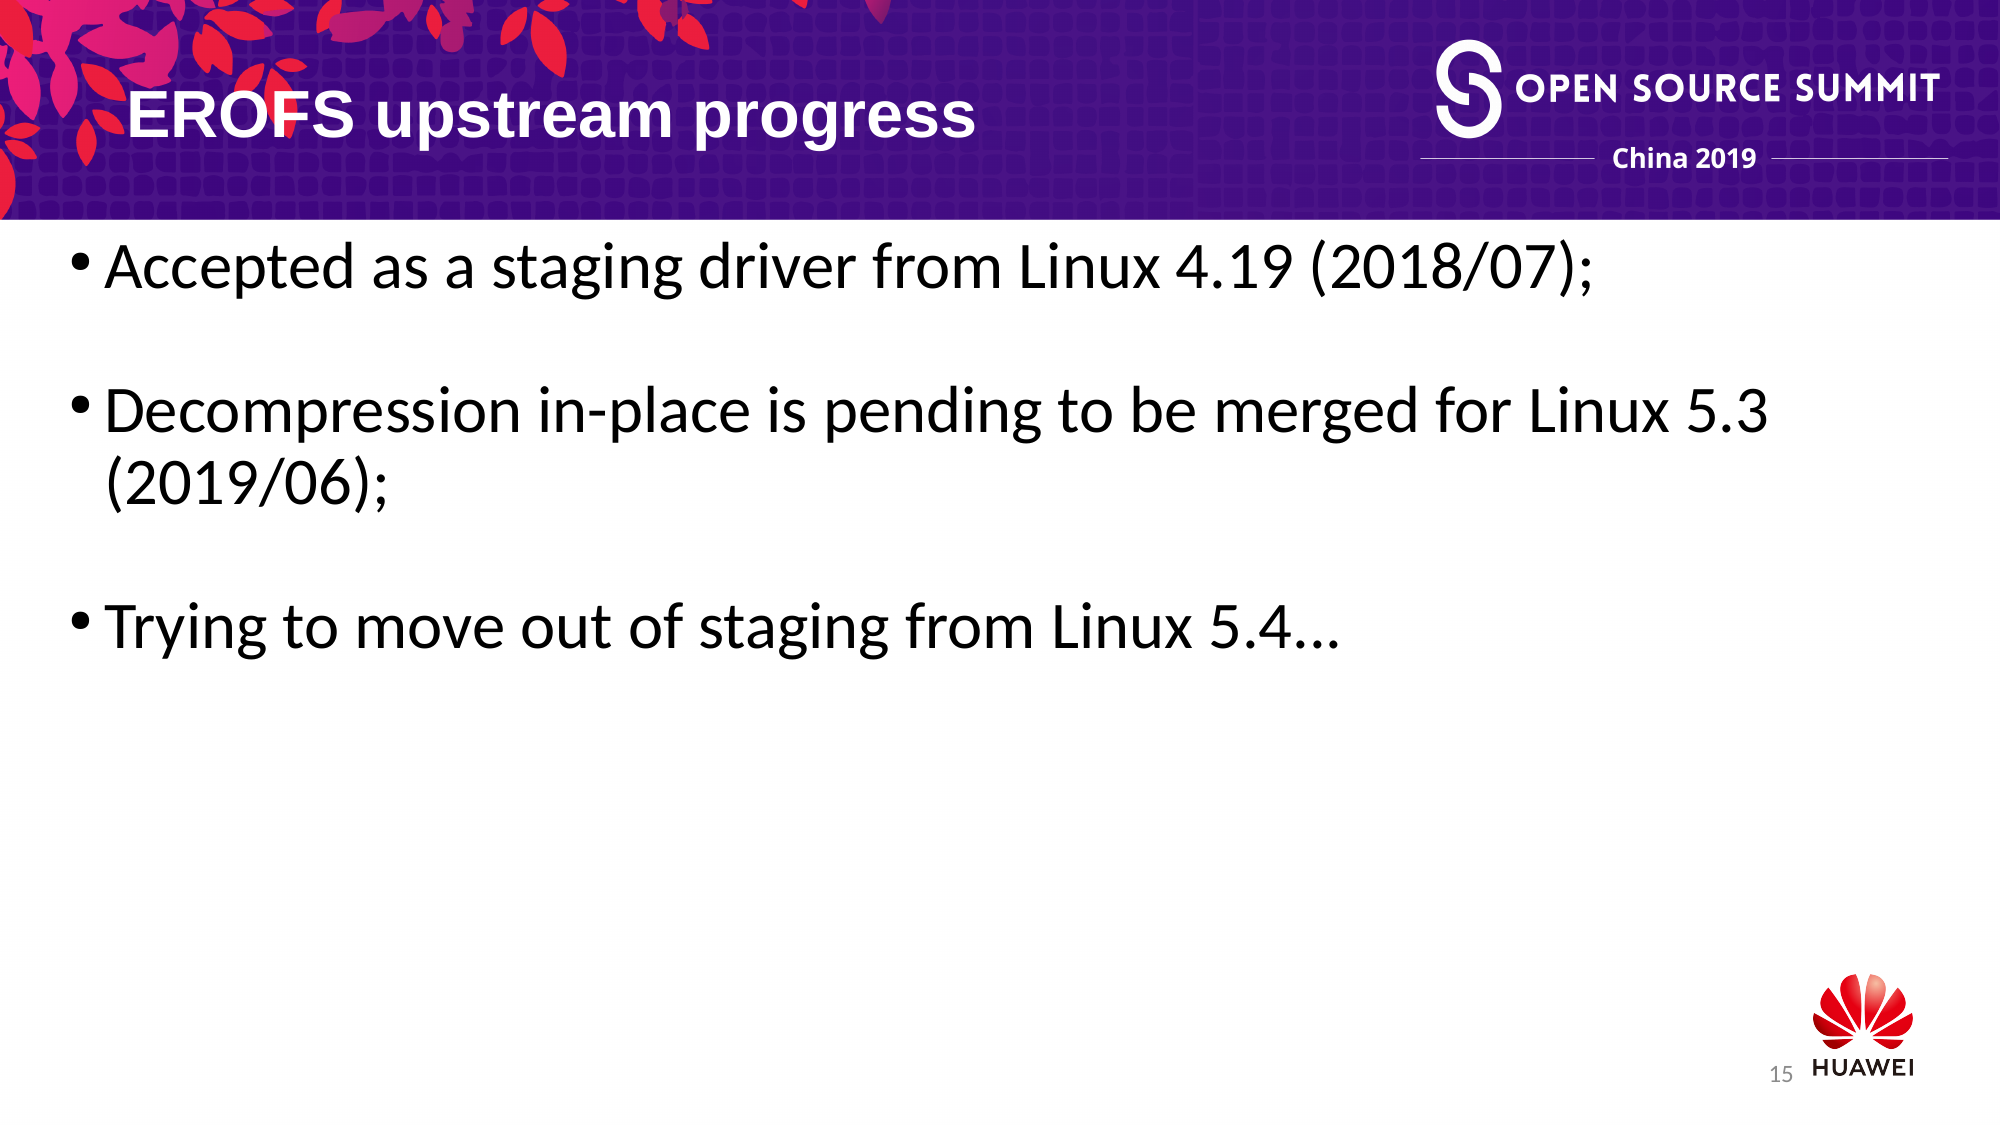

EROFS upstream progress
Accepted as a staging driver from Linux 4.19 (2018/07);
Decompression in-place is pending to be merged for Linux 5.3 (2019/06);
Trying to move out of staging from Linux 5.4...